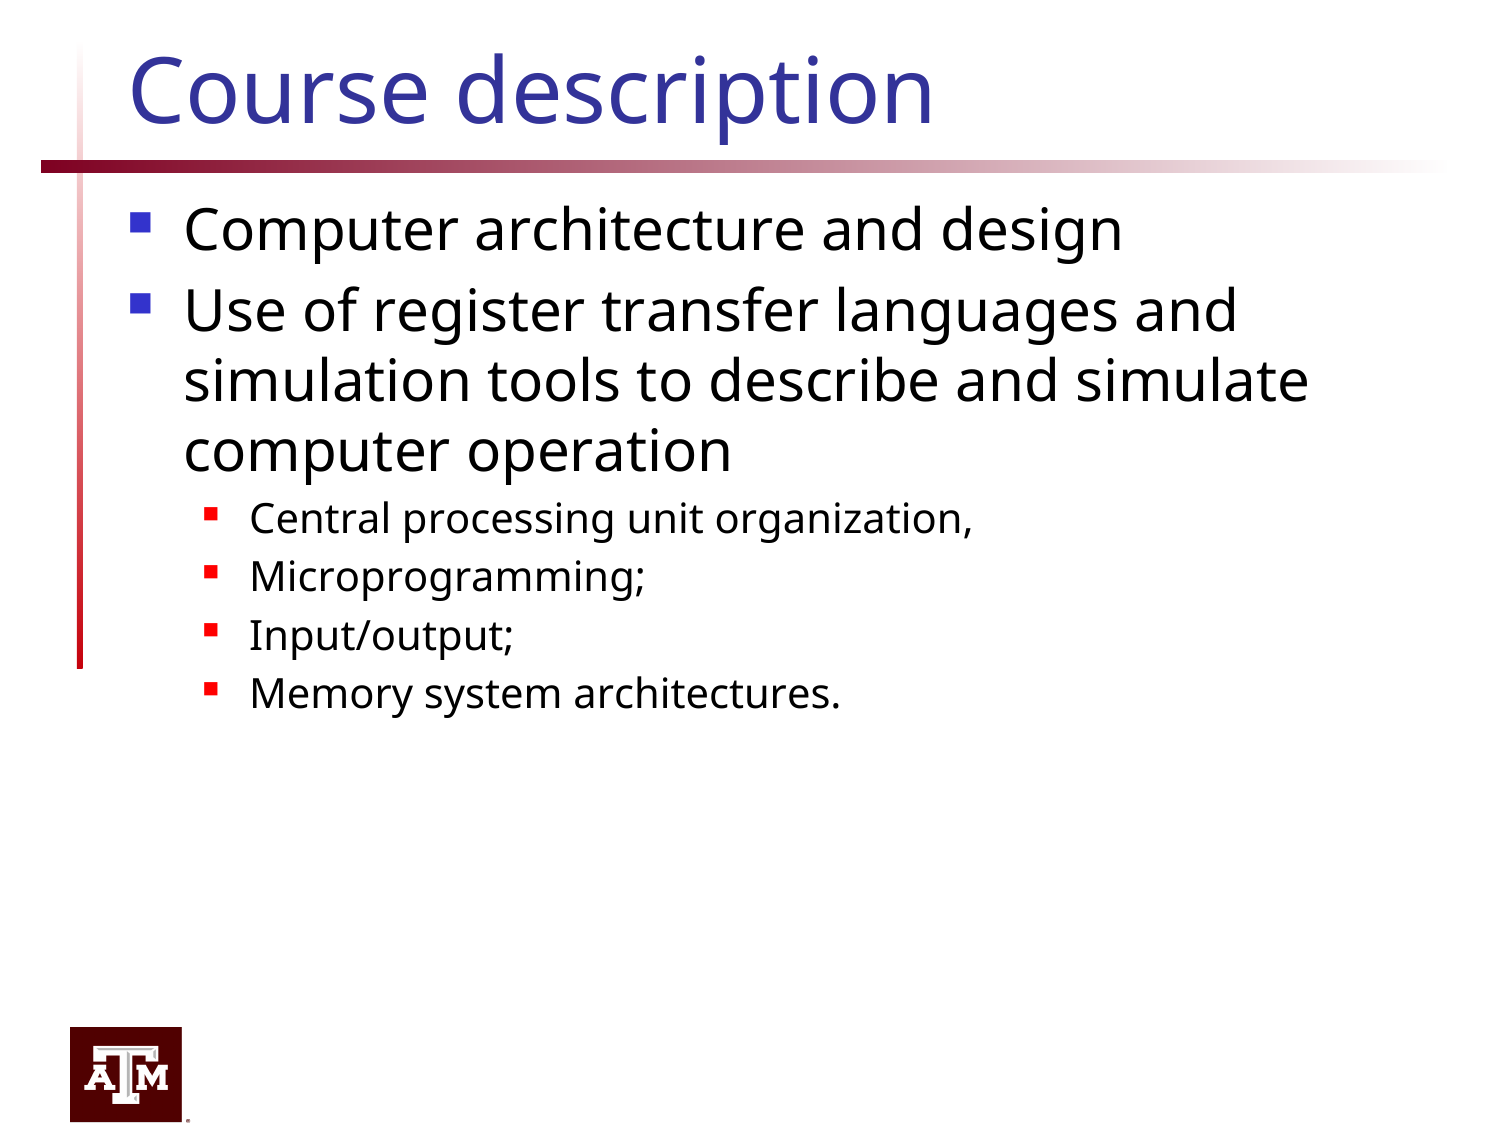

# Course description
Computer architecture and design
Use of register transfer languages and simulation tools to describe and simulate computer operation
Central processing unit organization,
Microprogramming;
Input/output;
Memory system architectures.